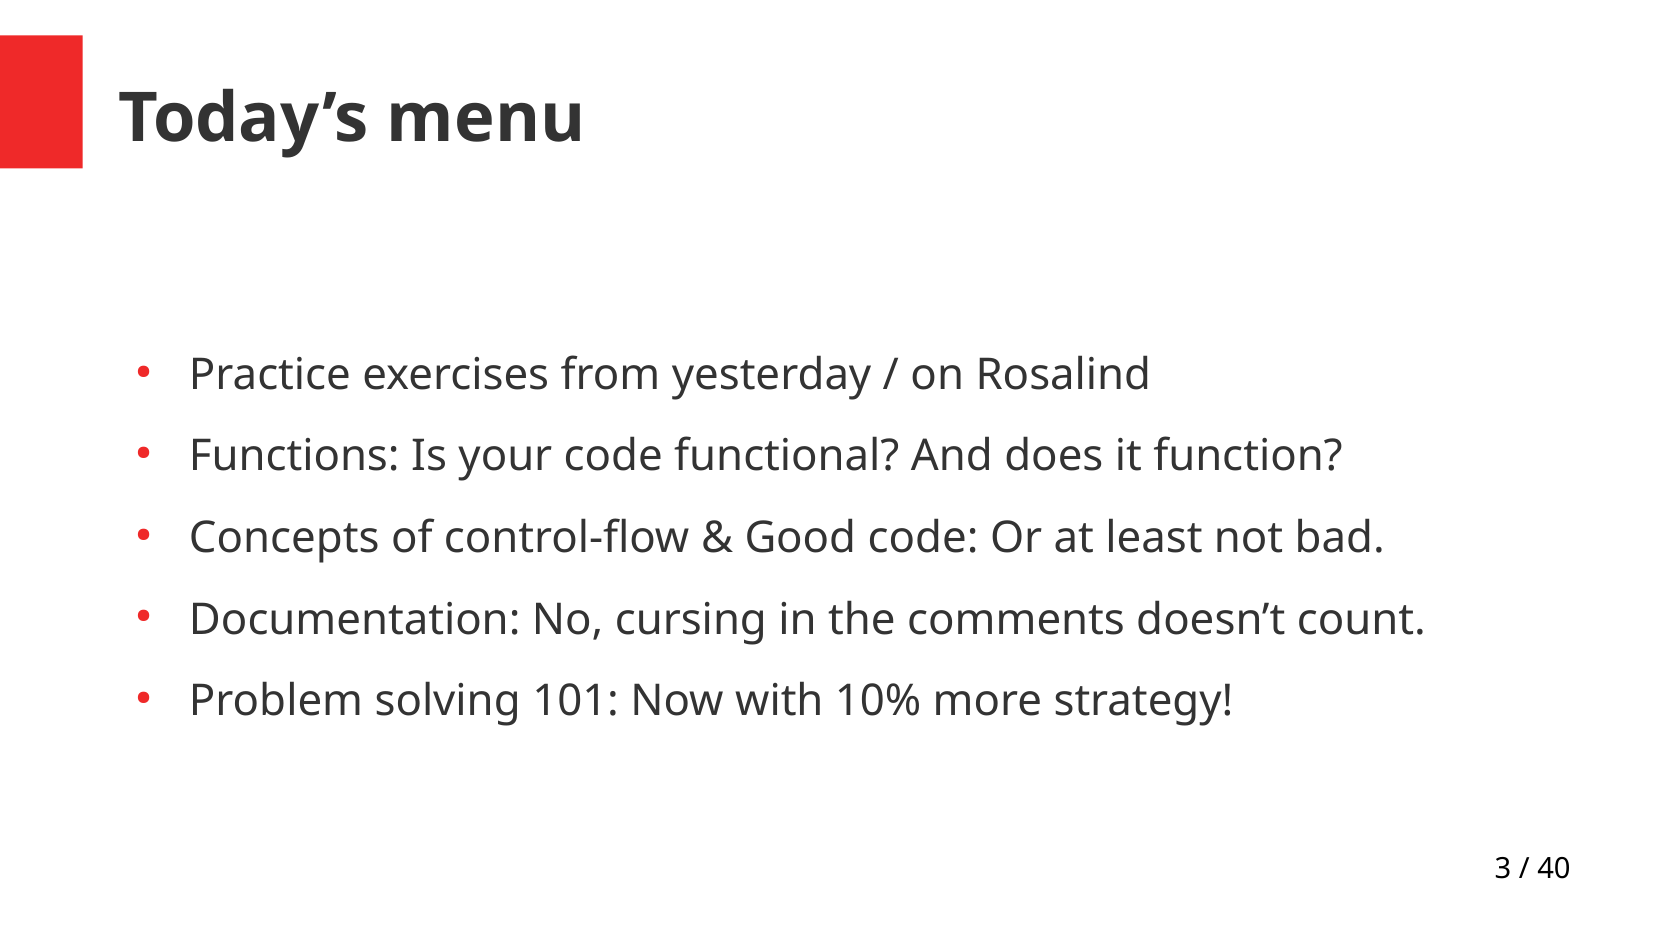

# Today’s menu
Practice exercises from yesterday / on Rosalind
Functions: Is your code functional? And does it function?
Concepts of control-flow & Good code: Or at least not bad.
Documentation: No, cursing in the comments doesn’t count.
Problem solving 101: Now with 10% more strategy!
3